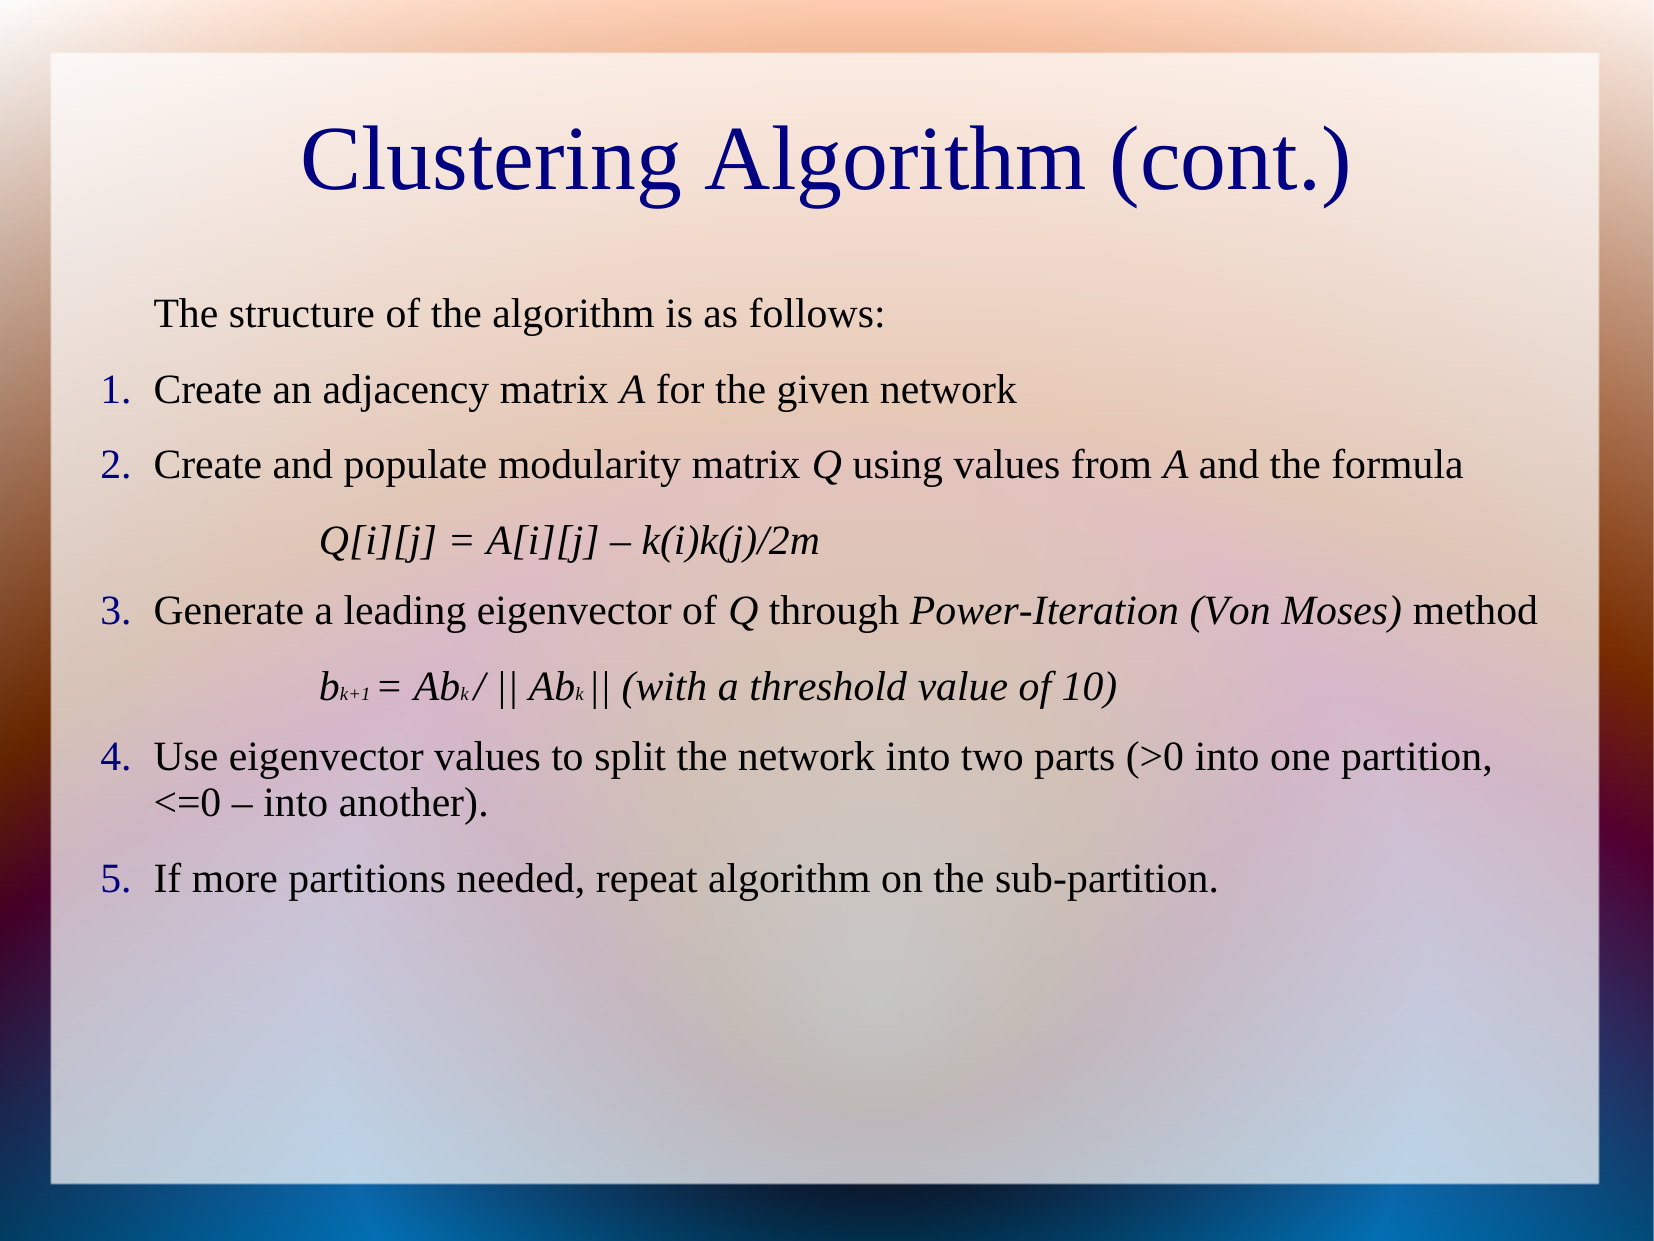

# Clustering Algorithm (cont.)
The structure of the algorithm is as follows:
Create an adjacency matrix A for the given network
Create and populate modularity matrix Q using values from A and the formula
Q[i][j] = A[i][j] – k(i)k(j)/2m
Generate a leading eigenvector of Q through Power-Iteration (Von Moses) method
bk+1 = Abk / || Abk || (with a threshold value of 10)
Use eigenvector values to split the network into two parts (>0 into one partition, <=0 – into another).
If more partitions needed, repeat algorithm on the sub-partition.